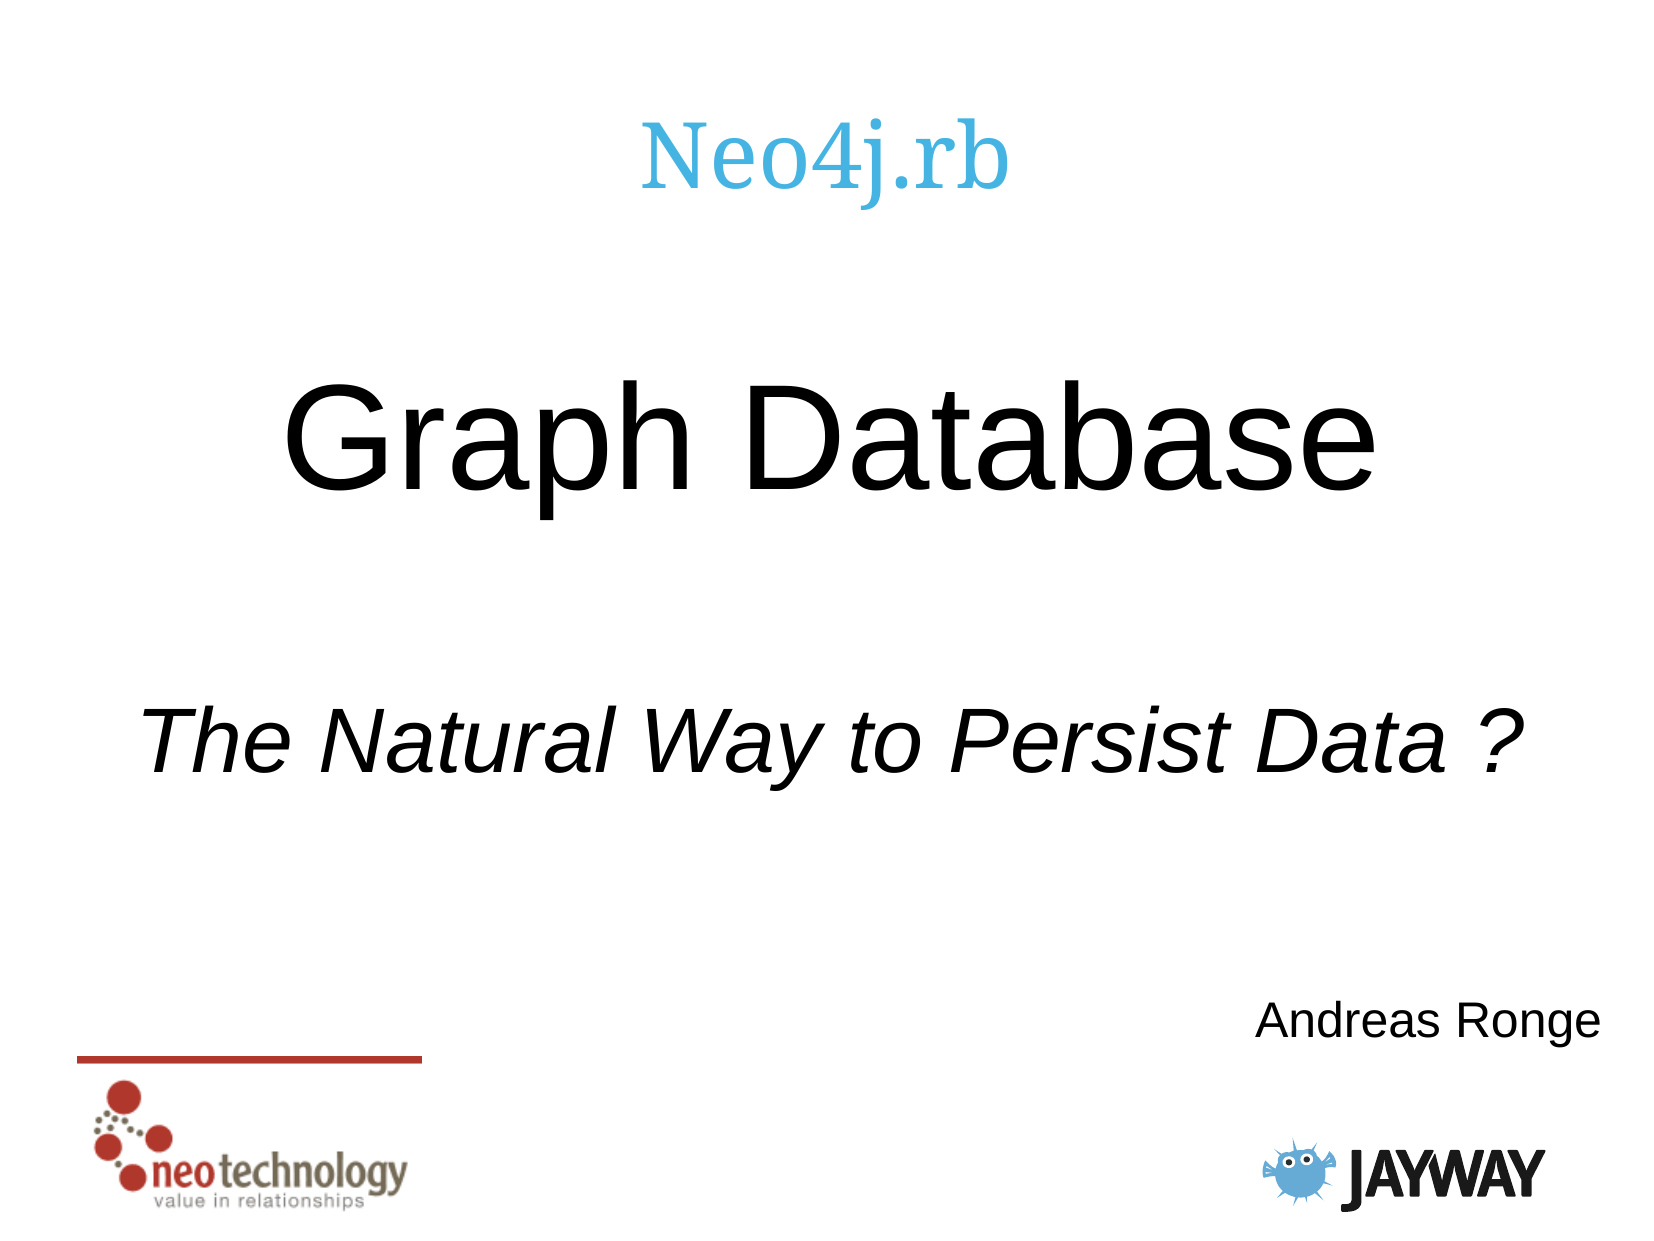

# Neo4j.rb
Graph Database
The Natural Way to Persist Data ?
Andreas Ronge